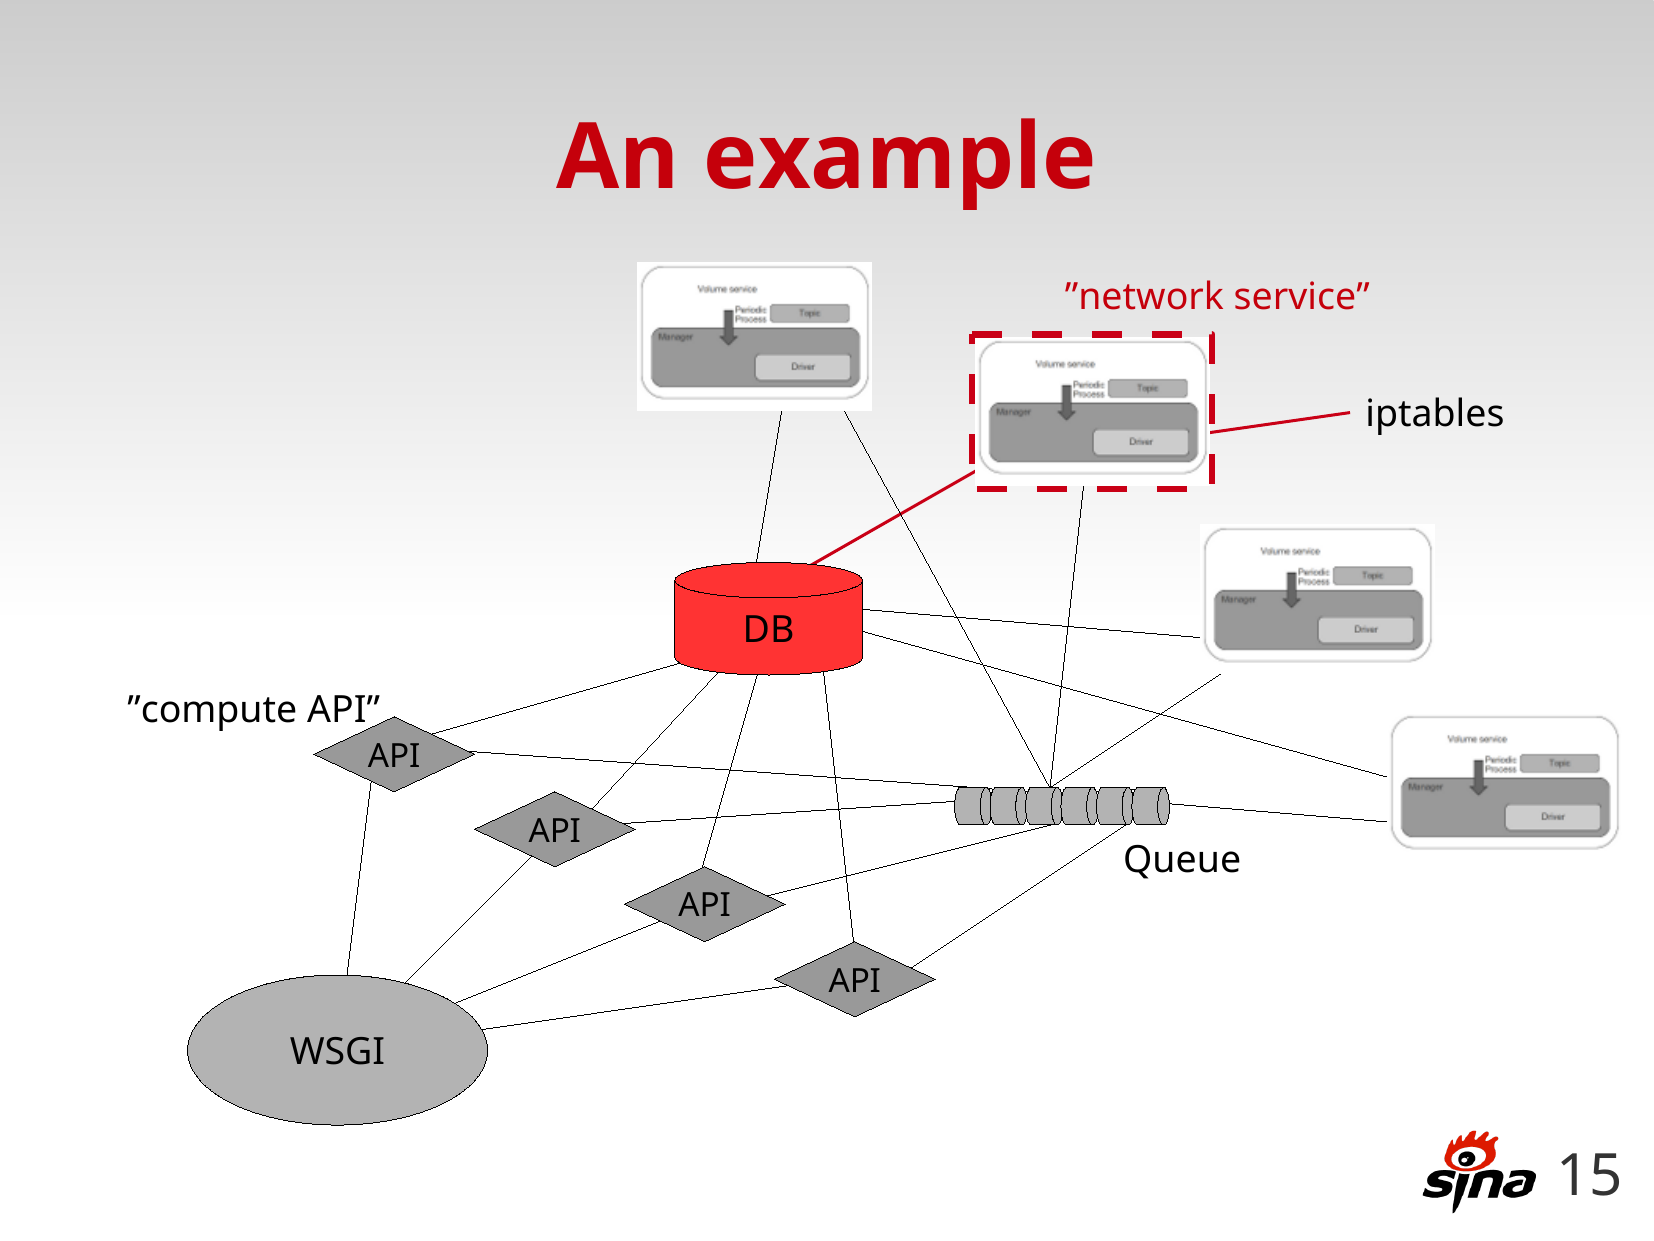

# An example
”network service”
iptables
DB
”compute API”
API
API
Queue
API
API
WSGI
15